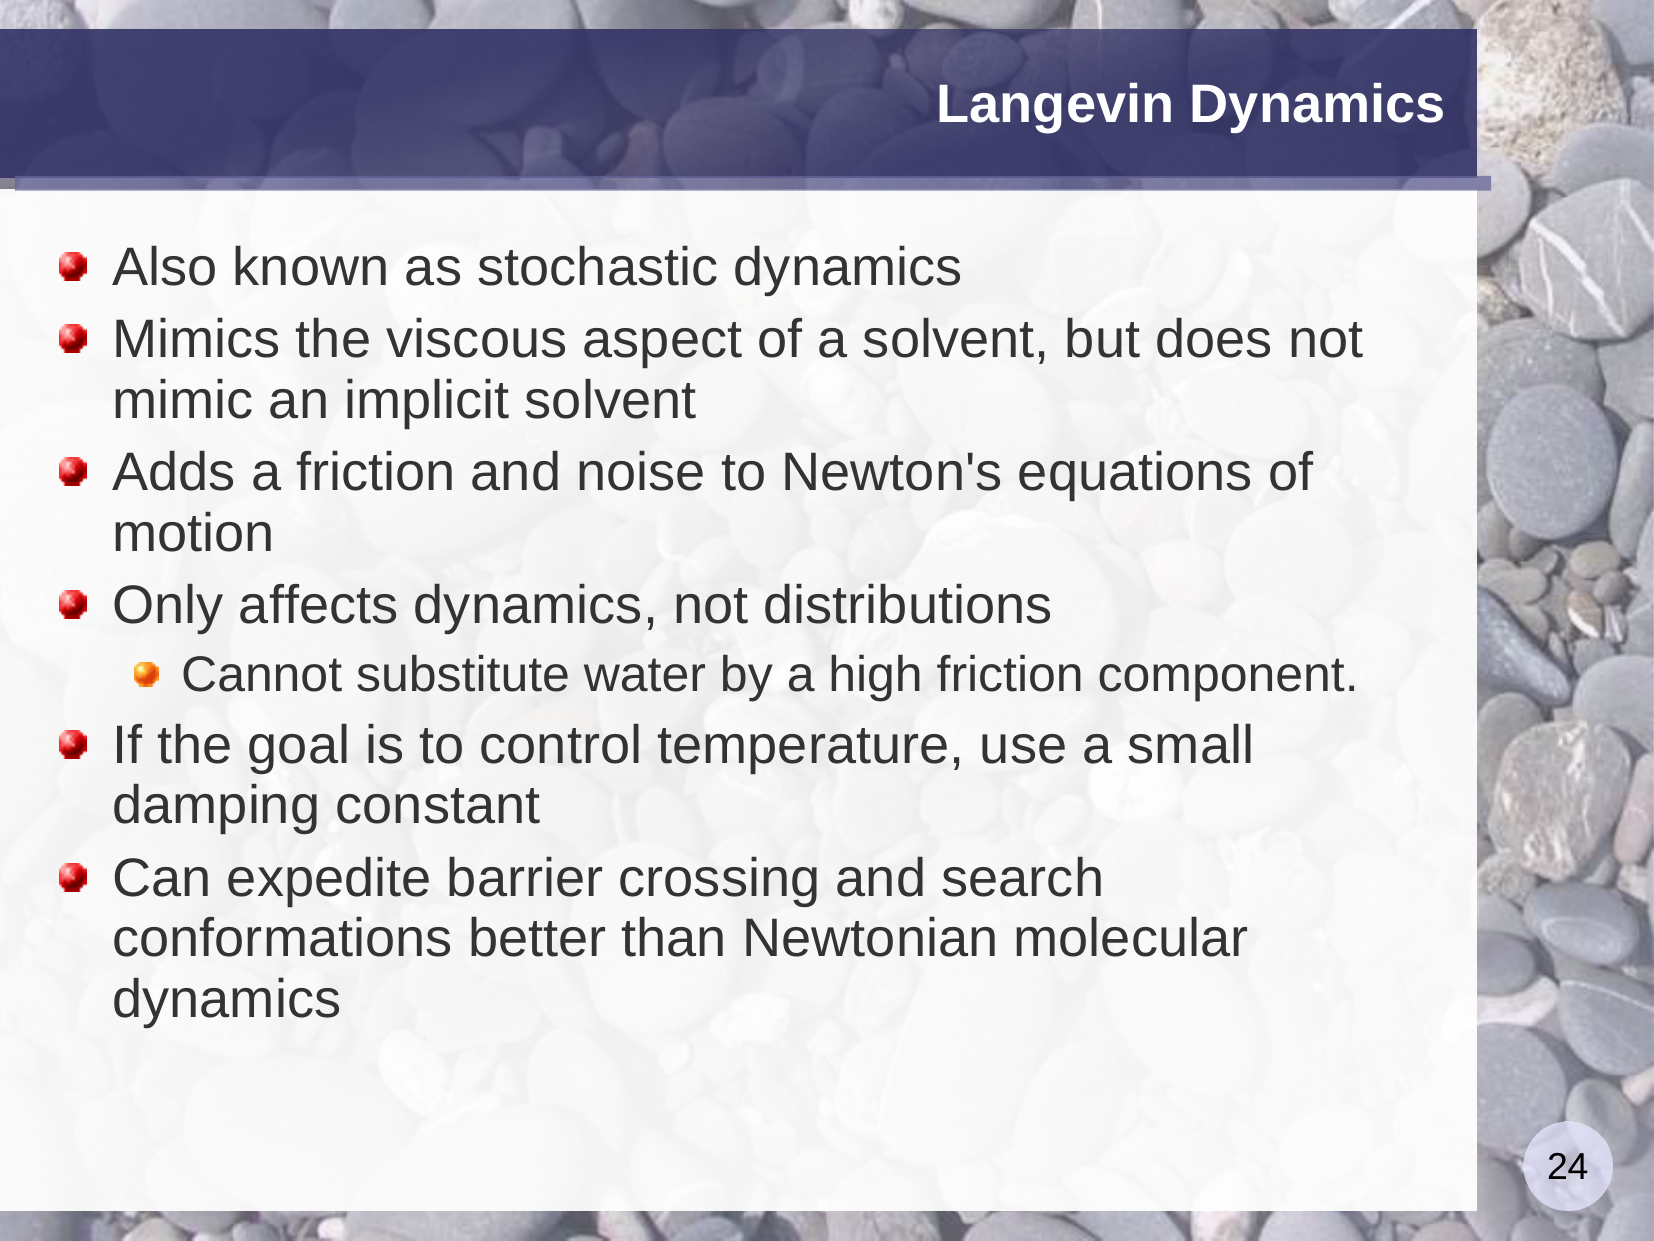

# Langevin Dynamics
Also known as stochastic dynamics
Mimics the viscous aspect of a solvent, but does not mimic an implicit solvent
Adds a friction and noise to Newton's equations of motion
Only affects dynamics, not distributions
Cannot substitute water by a high friction component.
If the goal is to control temperature, use a small damping constant
Can expedite barrier crossing and search conformations better than Newtonian molecular dynamics